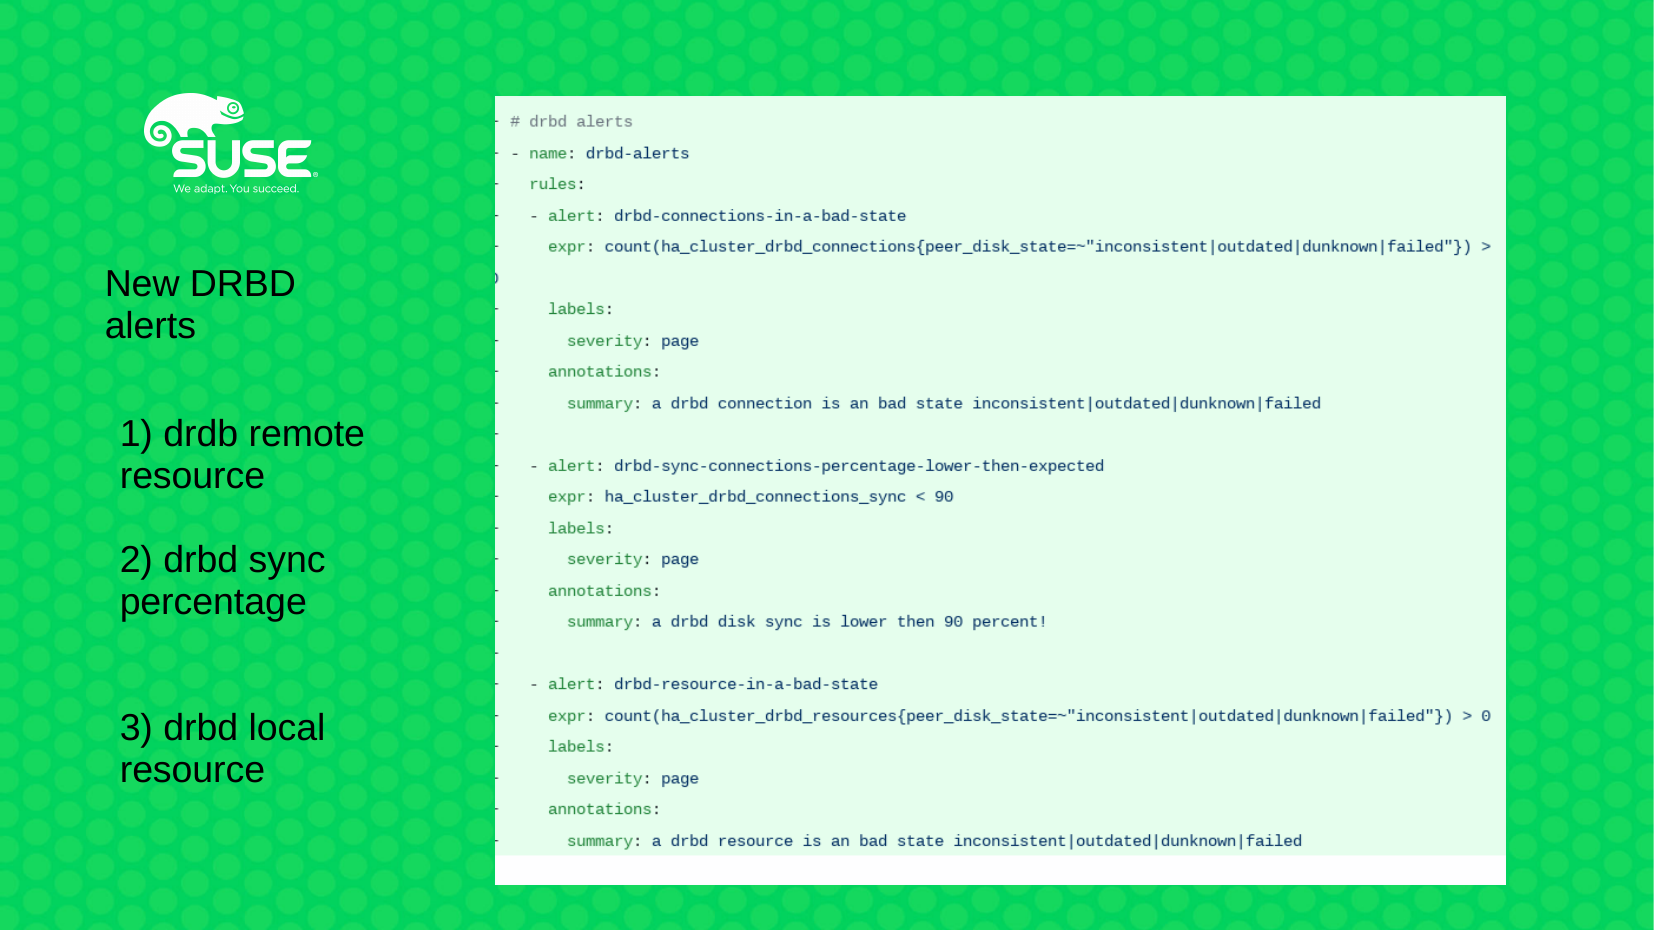

New DRBD alerts
1) drdb remote resource
2) drbd sync percentage
3) drbd local resource